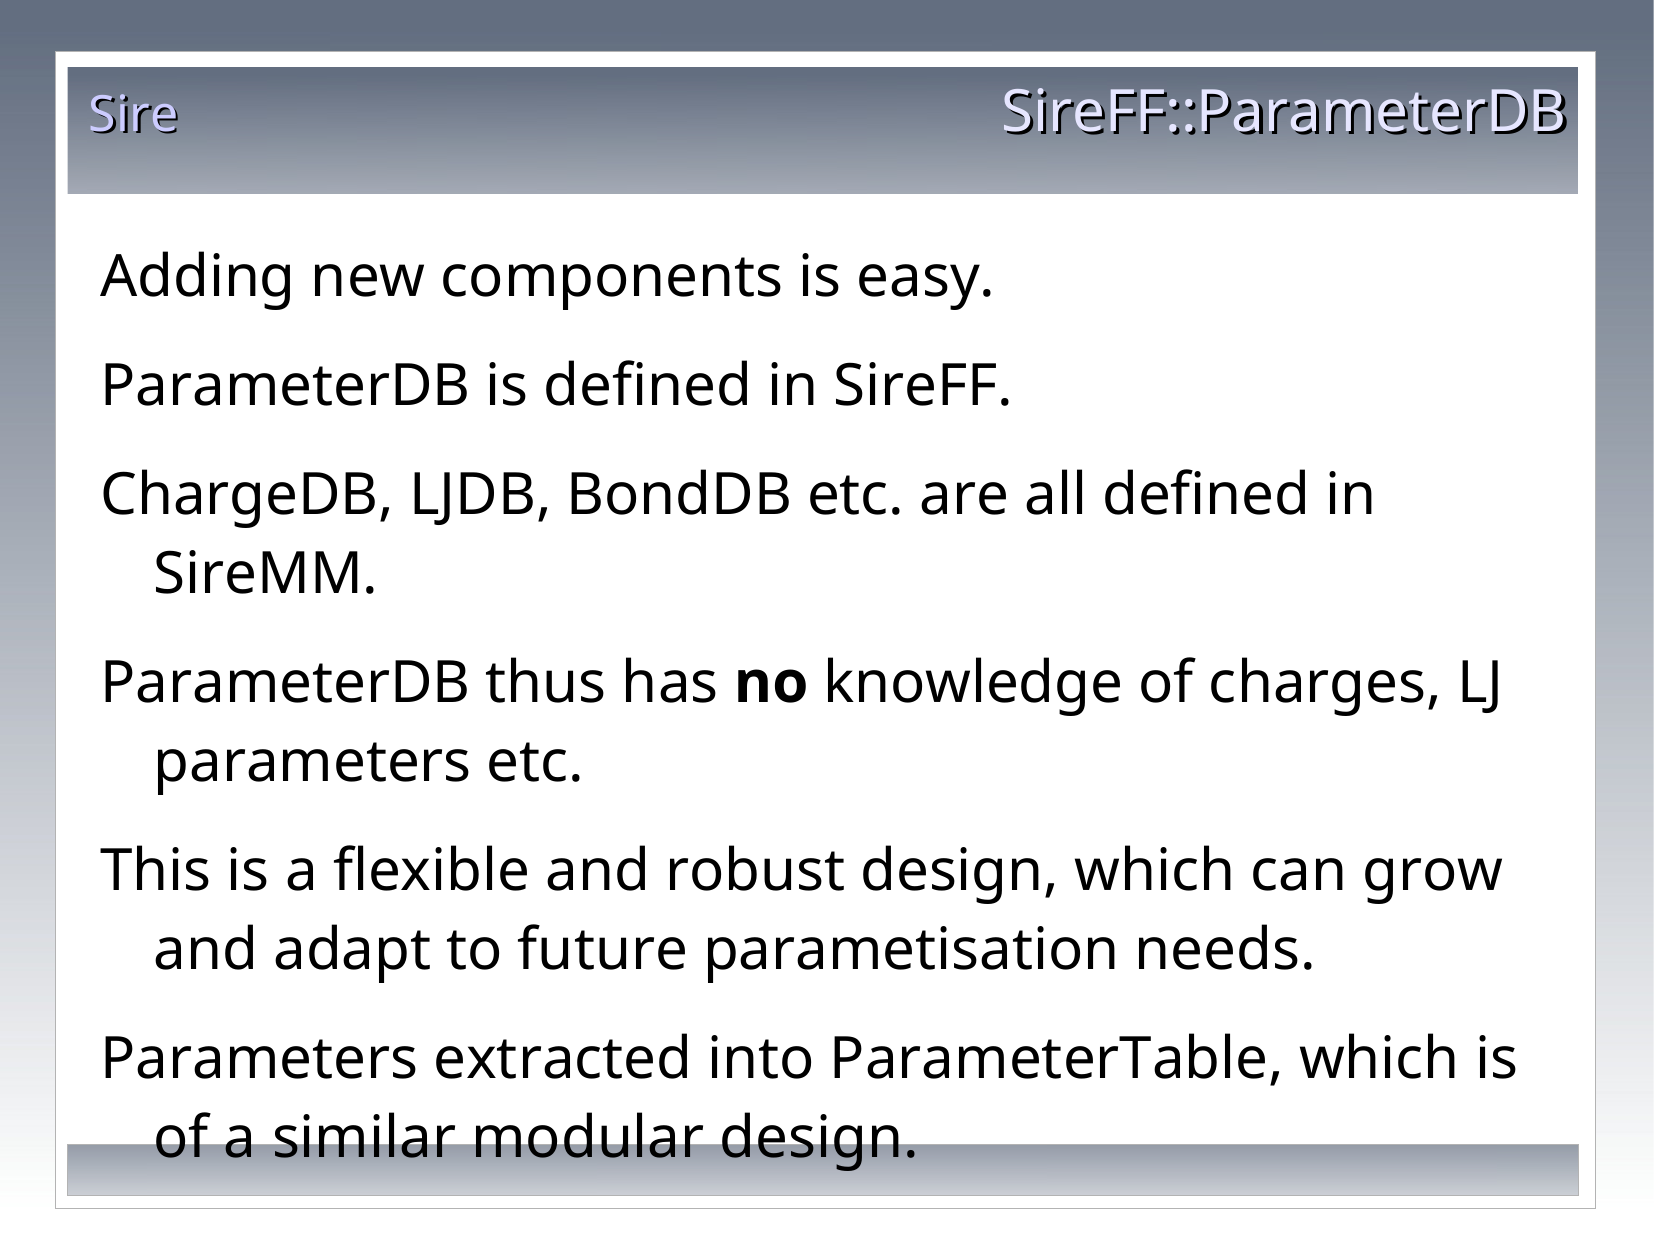

# SireFF::ParameterDB
Adding new components is easy.
ParameterDB is defined in SireFF.
ChargeDB, LJDB, BondDB etc. are all defined in SireMM.
ParameterDB thus has no knowledge of charges, LJ parameters etc.
This is a flexible and robust design, which can grow and adapt to future parametisation needs.
Parameters extracted into ParameterTable, which is of a similar modular design.